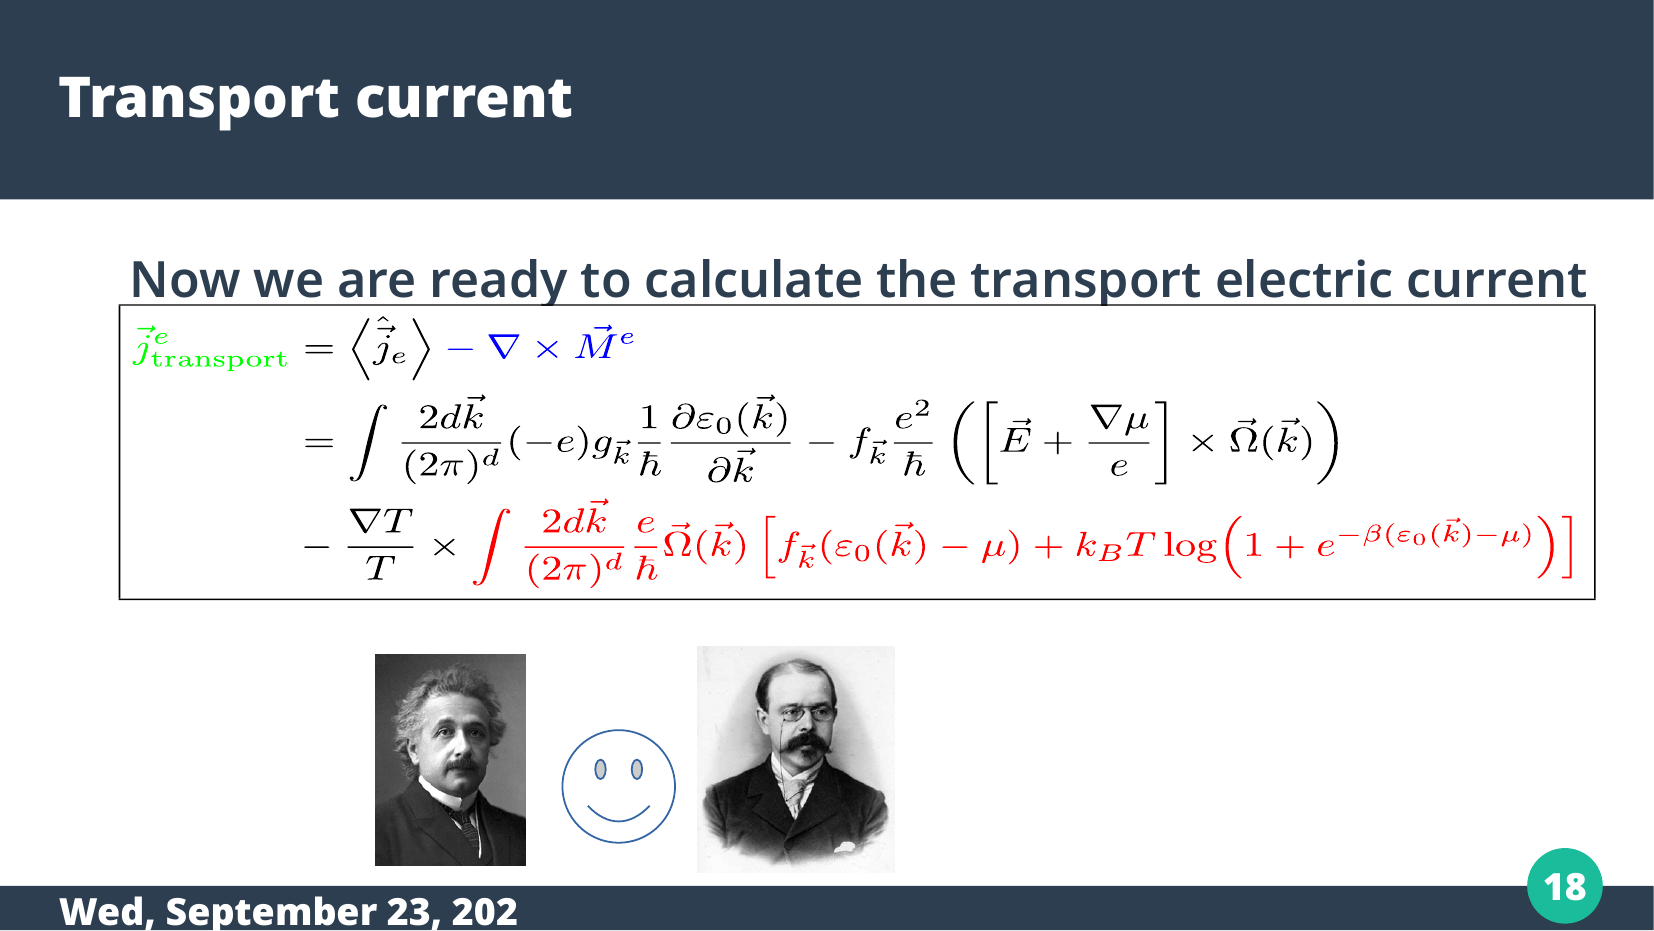

# Transport current
Now we are ready to calculate the transport electric current